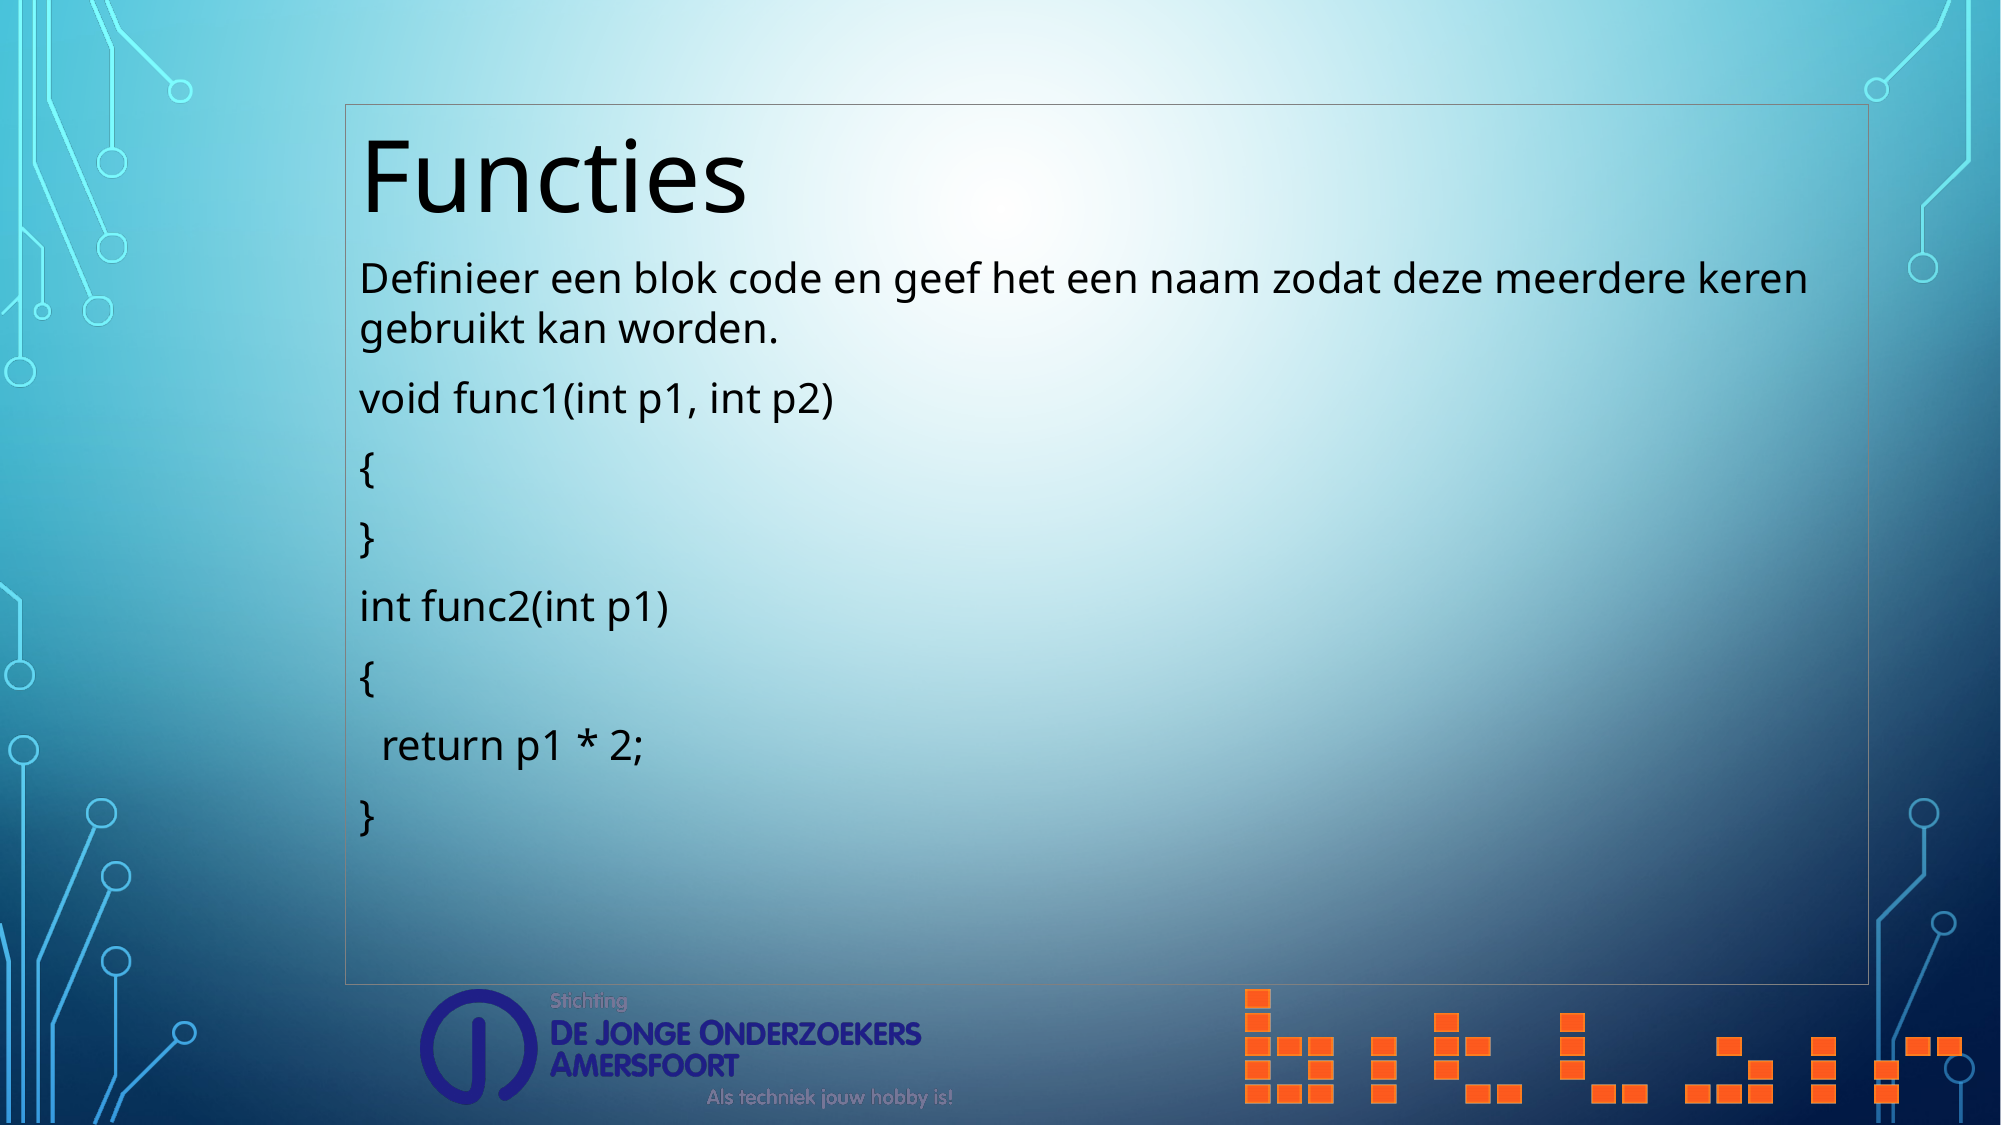

Functies
Definieer een blok code en geef het een naam zodat deze meerdere keren gebruikt kan worden.
void func1(int p1, int p2)
{
}
int func2(int p1)
{
 return p1 * 2;
}